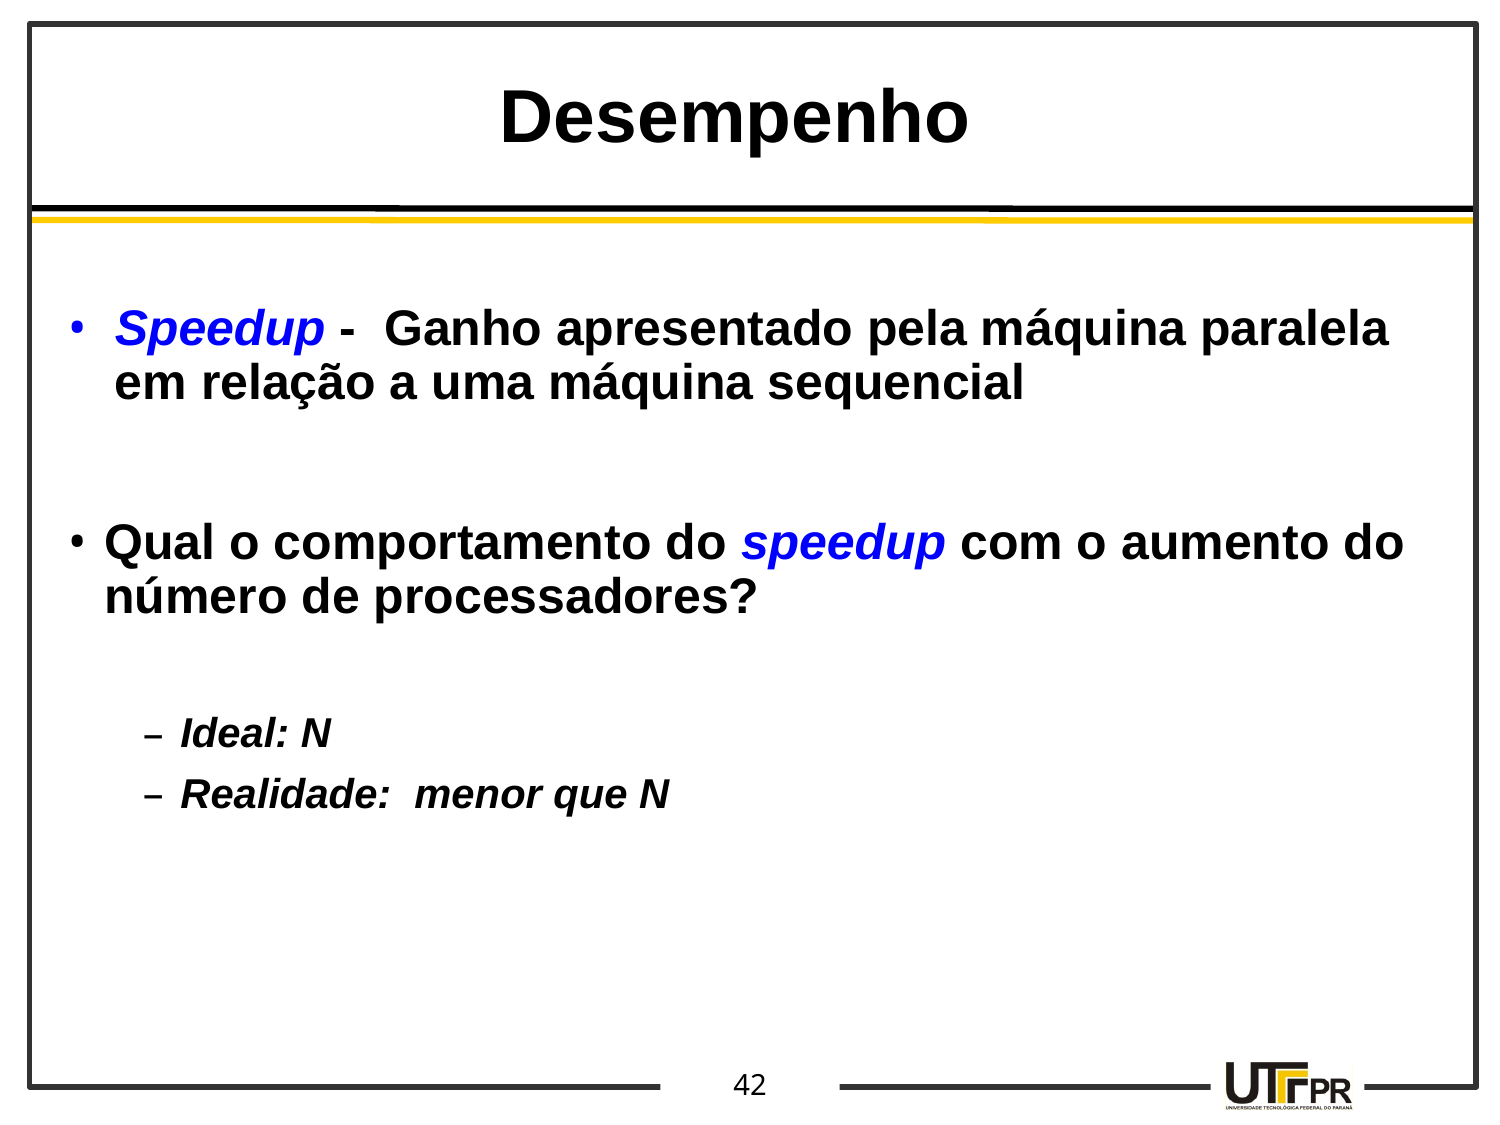

# Desempenho
Speedup - Ganho apresentado pela máquina paralela em relação a uma máquina sequencial
Qual o comportamento do speedup com o aumento do número de processadores?
Ideal: N
Realidade: menor que N